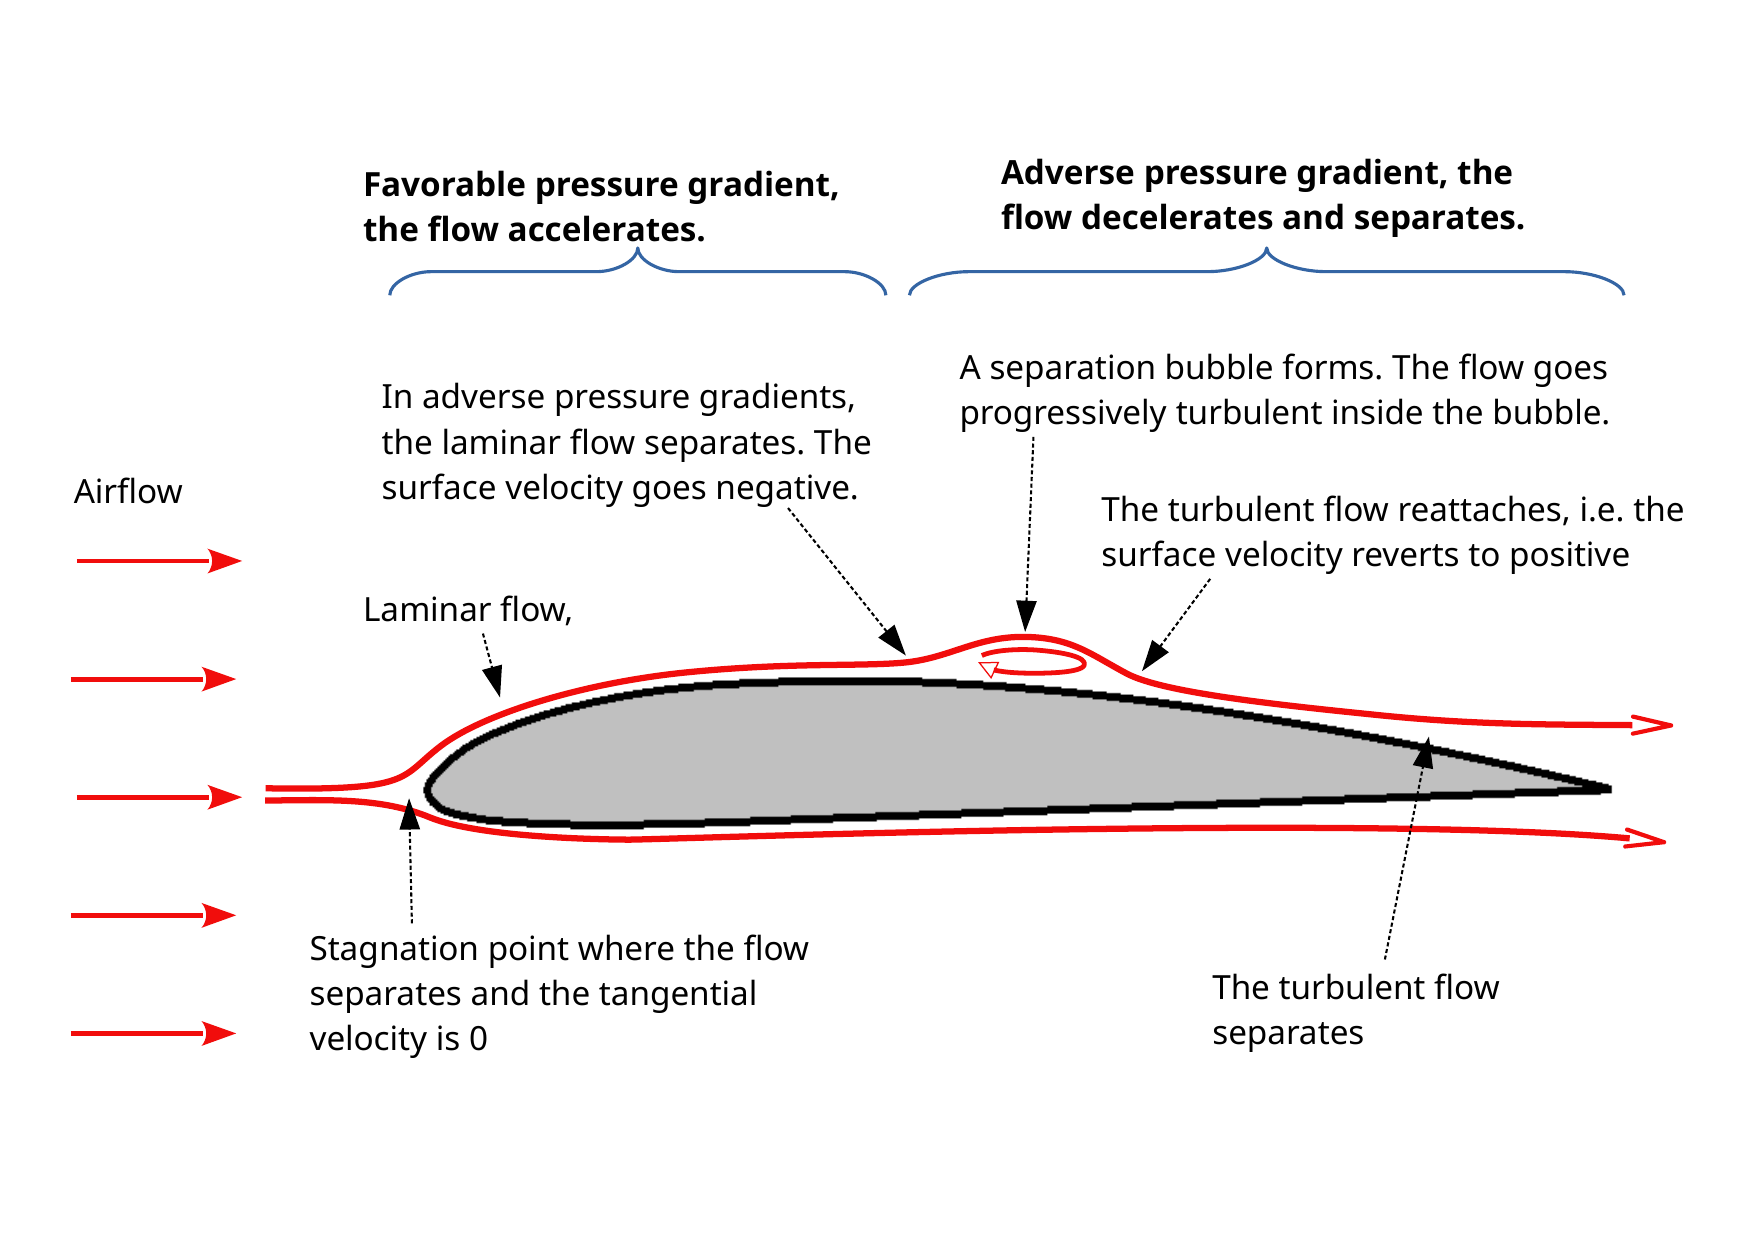

Adverse pressure gradient, the flow decelerates and separates.
Favorable pressure gradient, the flow accelerates.
A separation bubble forms. The flow goes progressively turbulent inside the bubble.
In adverse pressure gradients, the laminar flow separates. The surface velocity goes negative.
Airflow
The turbulent flow reattaches, i.e. the surface velocity reverts to positive
Laminar flow,
Stagnation point where the flow separates and the tangential velocity is 0
The turbulent flow separates